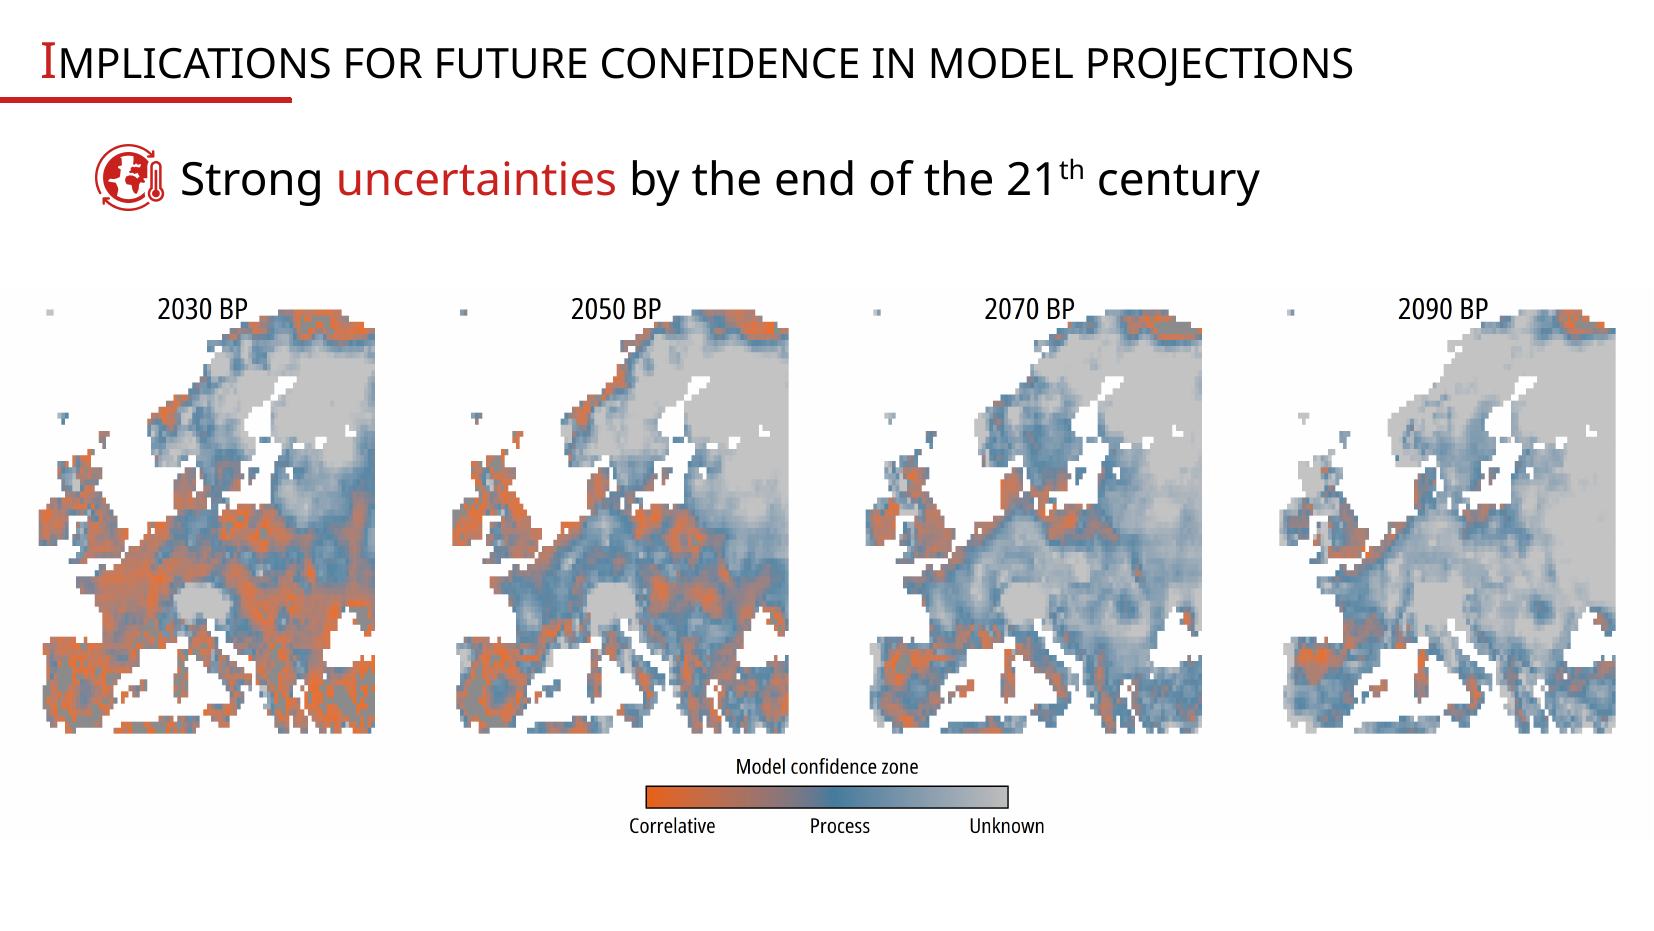

IMPLICATIONS FOR FUTURE CONFIDENCE IN MODEL PROJECTIONS
Strong uncertainties by the end of the 21th century